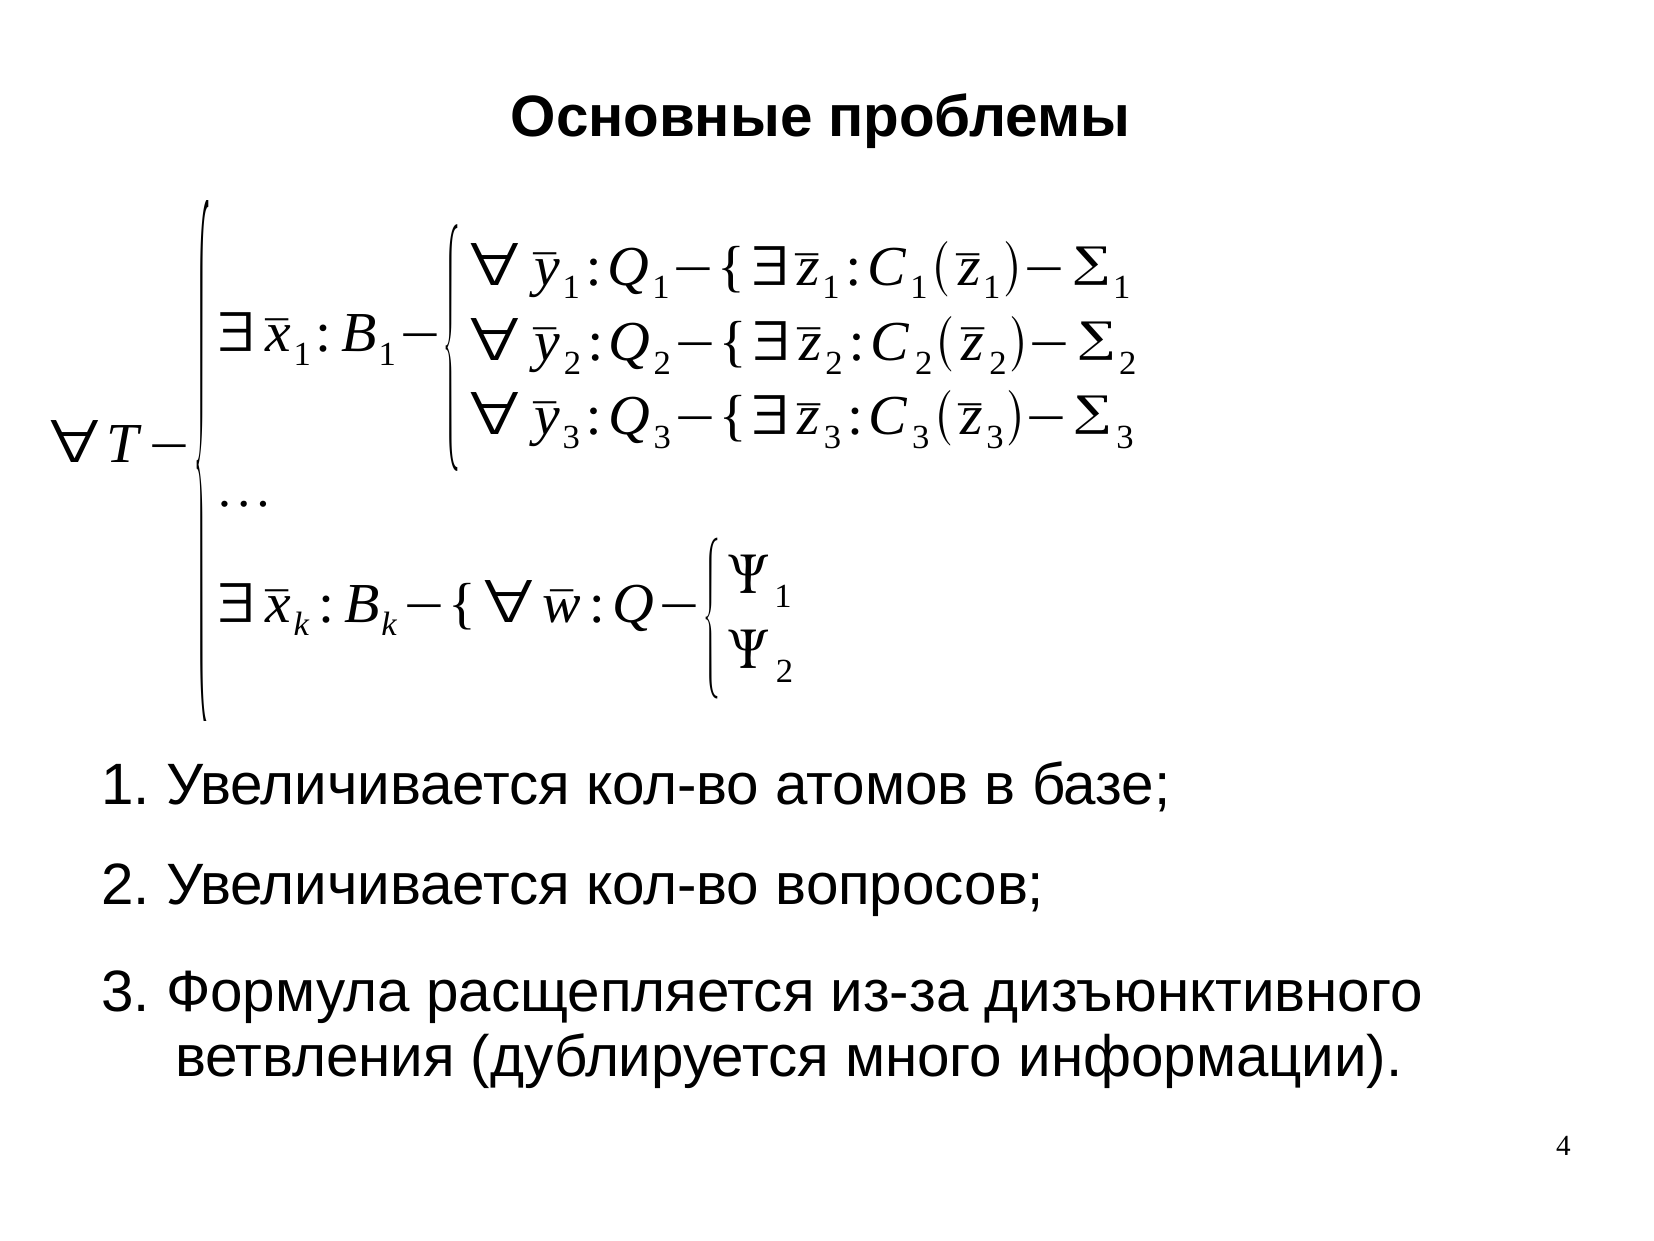

Основные проблемы
1. Увеличивается кол-во атомов в базе;
2. Увеличивается кол-во вопросов;
3. Формула расщепляется из-за дизъюнктивного
	ветвления (дублируется много информации).
4